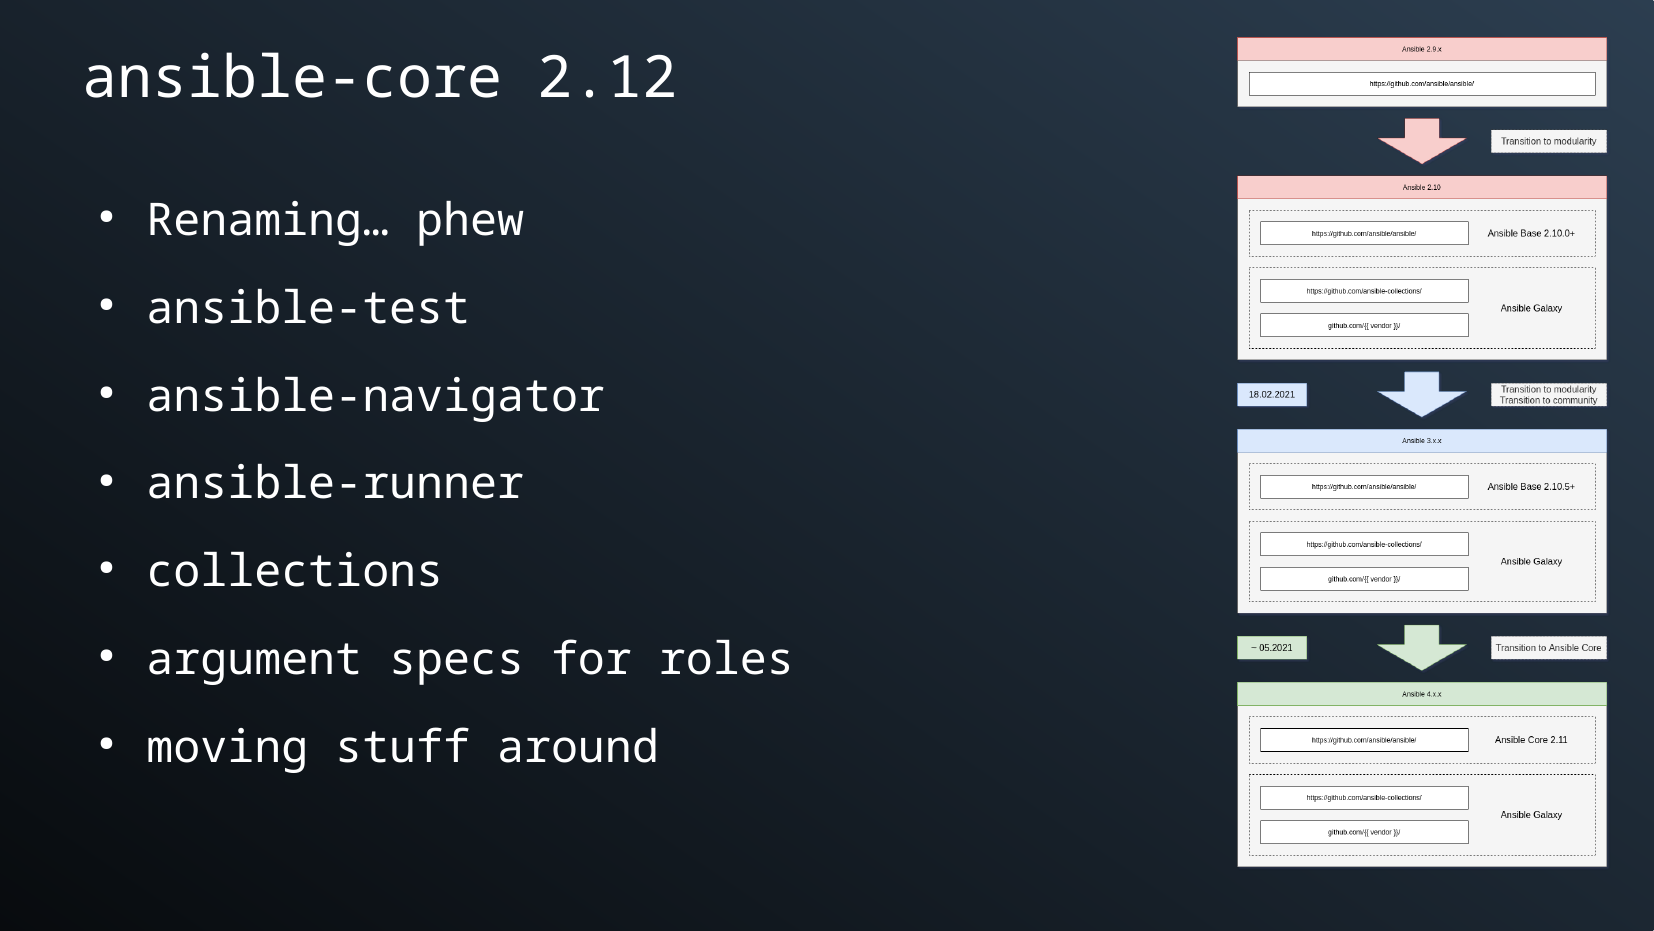

# ansible-core 2.12
Renaming… phew
ansible-test
ansible-navigator
ansible-runner
collections
argument specs for roles
moving stuff around